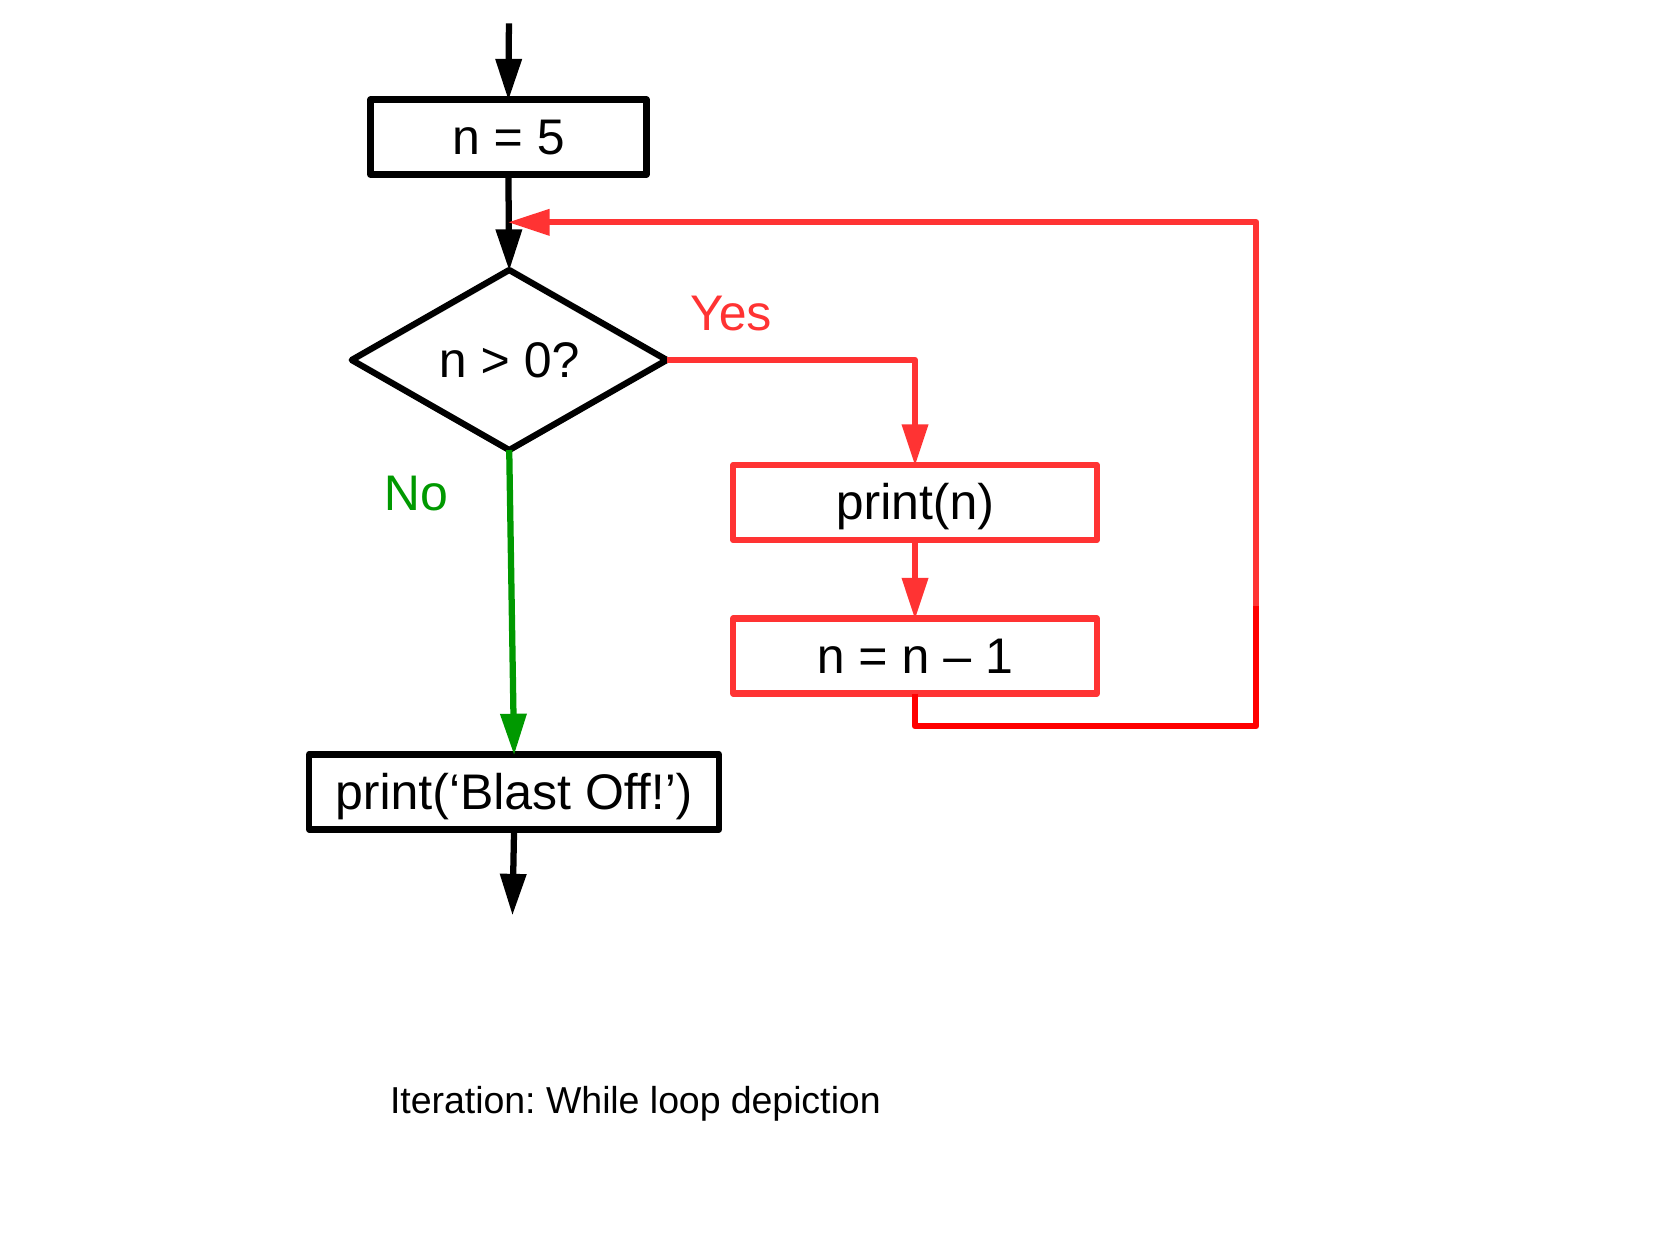

n = 5
n > 0?
Yes
No
print(n)
n = n – 1
print(‘Blast Off!’)
Iteration: While loop depiction